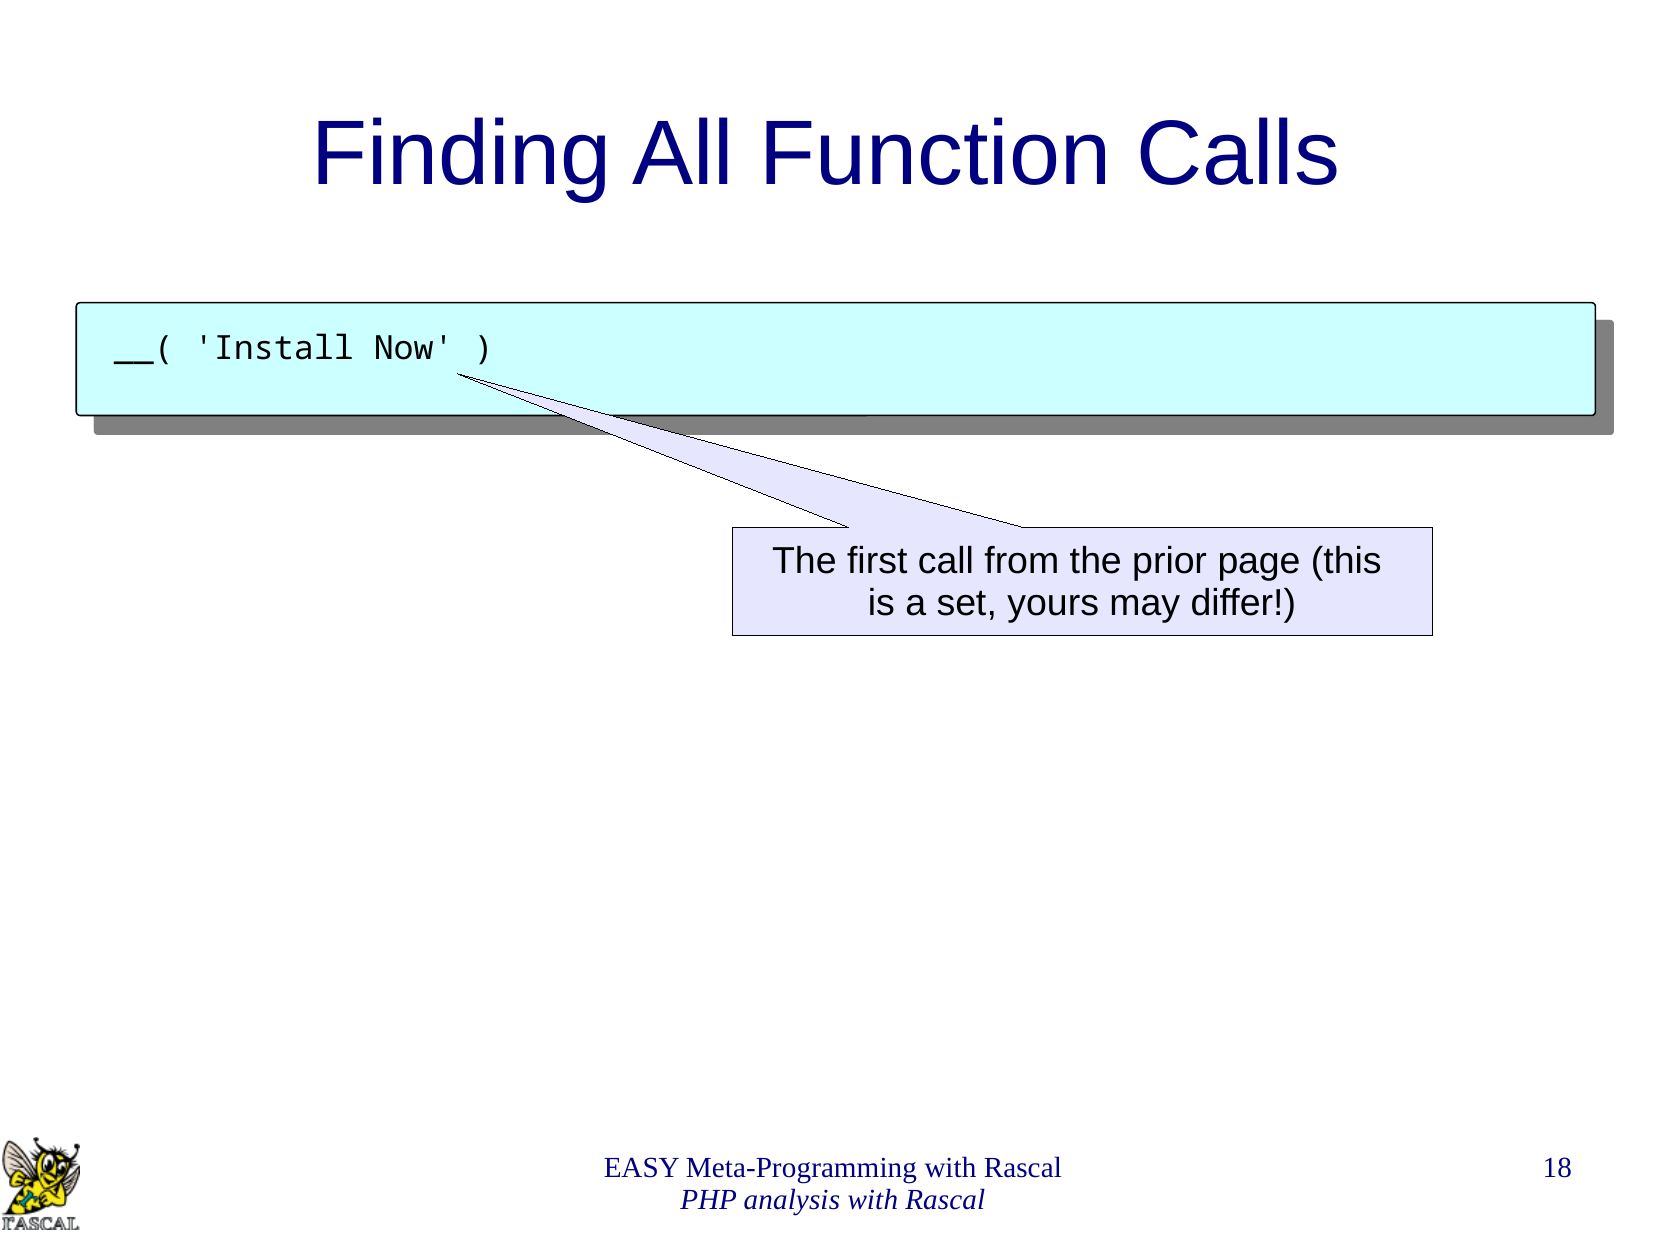

# Finding All Function Calls
__( 'Install Now' )
The first call from the prior page (this
is a set, yours may differ!)
18